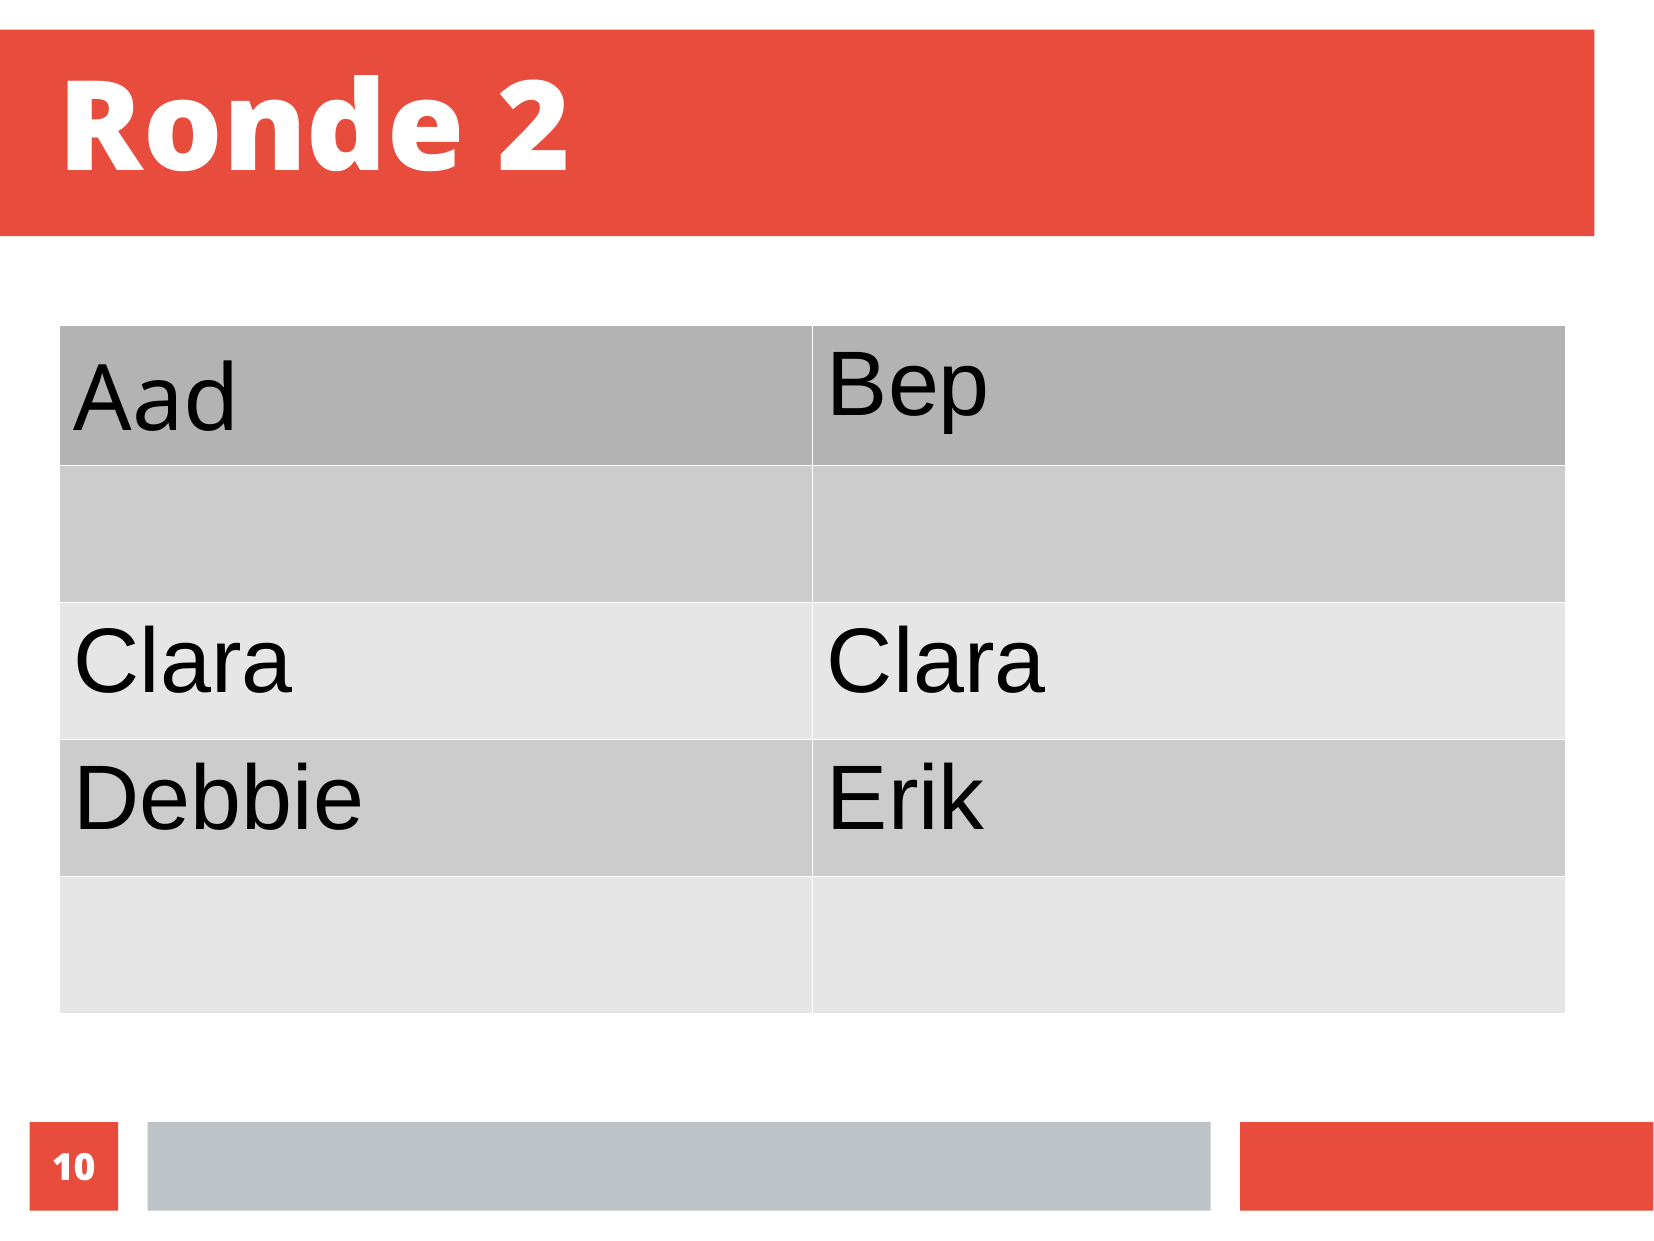

# Ronde 2
| Aad | Bep |
| --- | --- |
| | |
| Clara | Clara |
| Debbie | Erik |
| | |
10